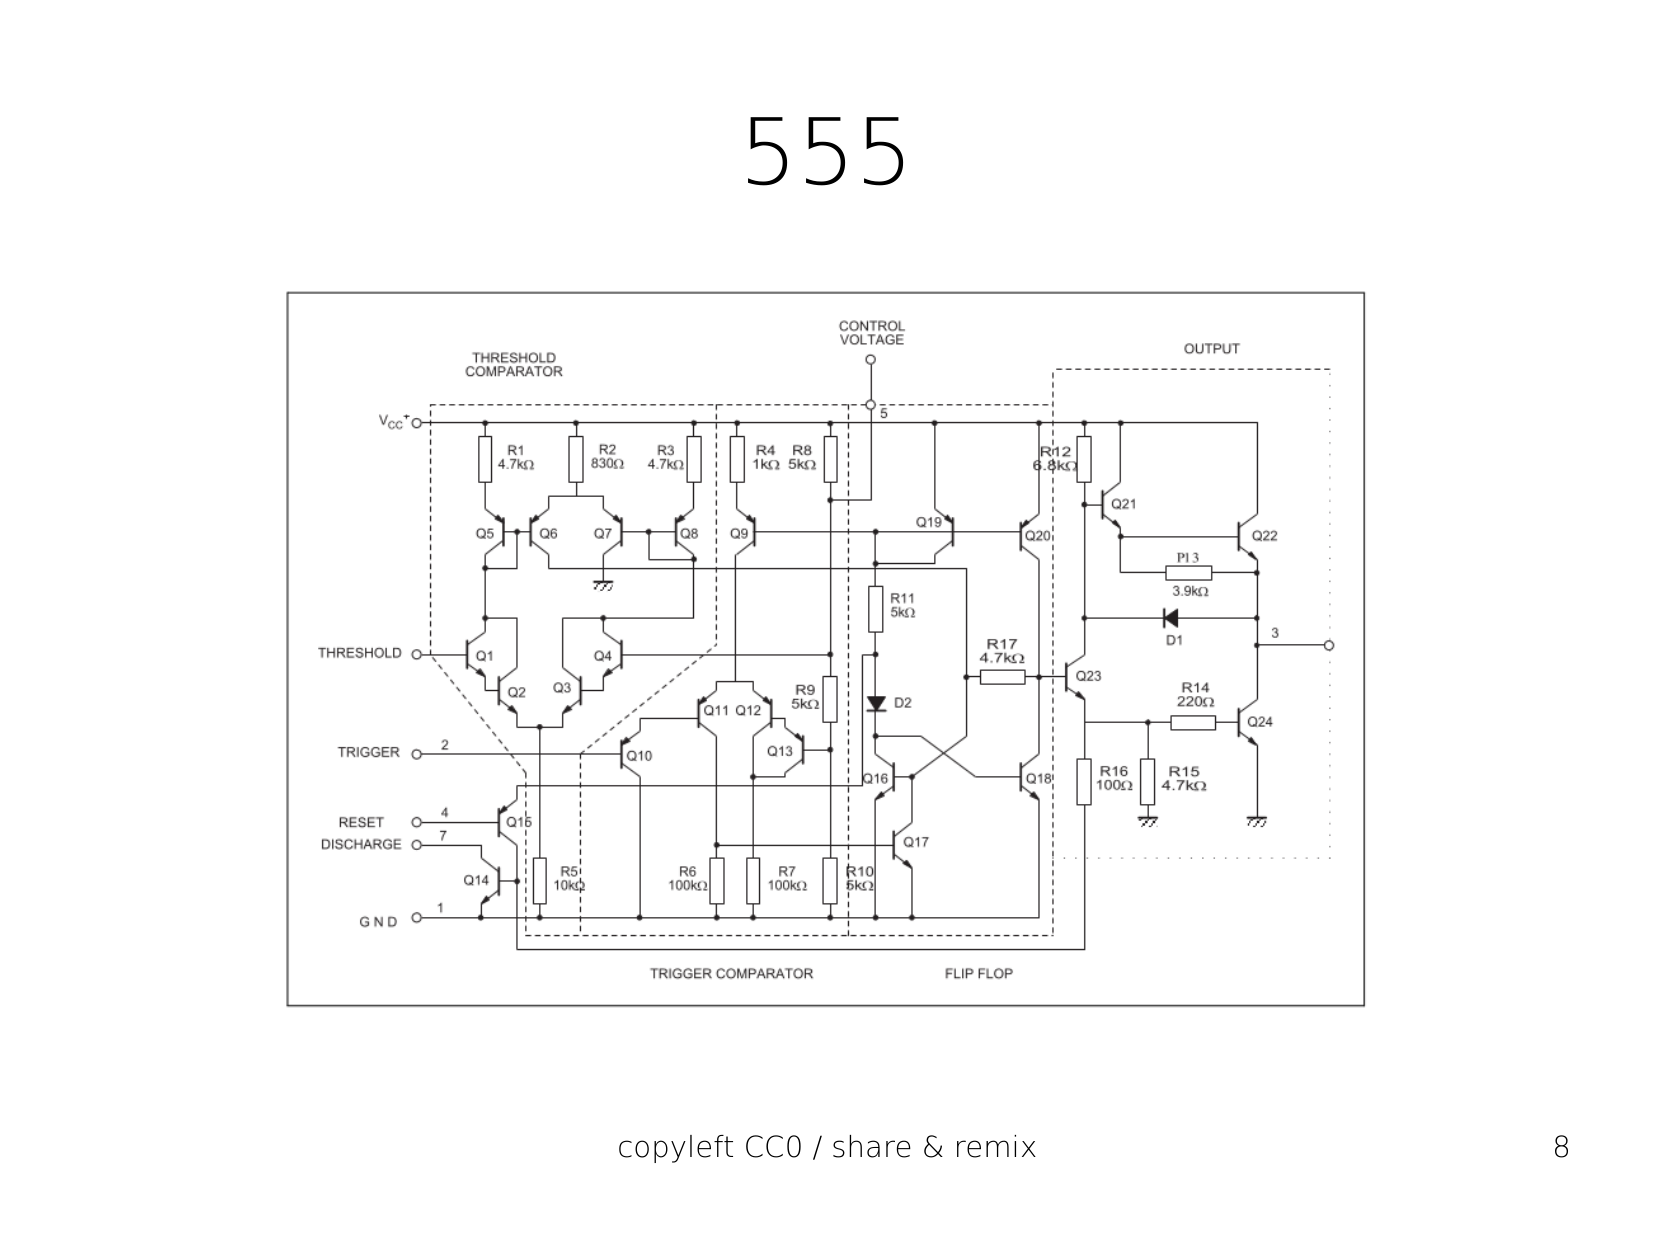

# 555
copyleft CC0 / share & remix
8